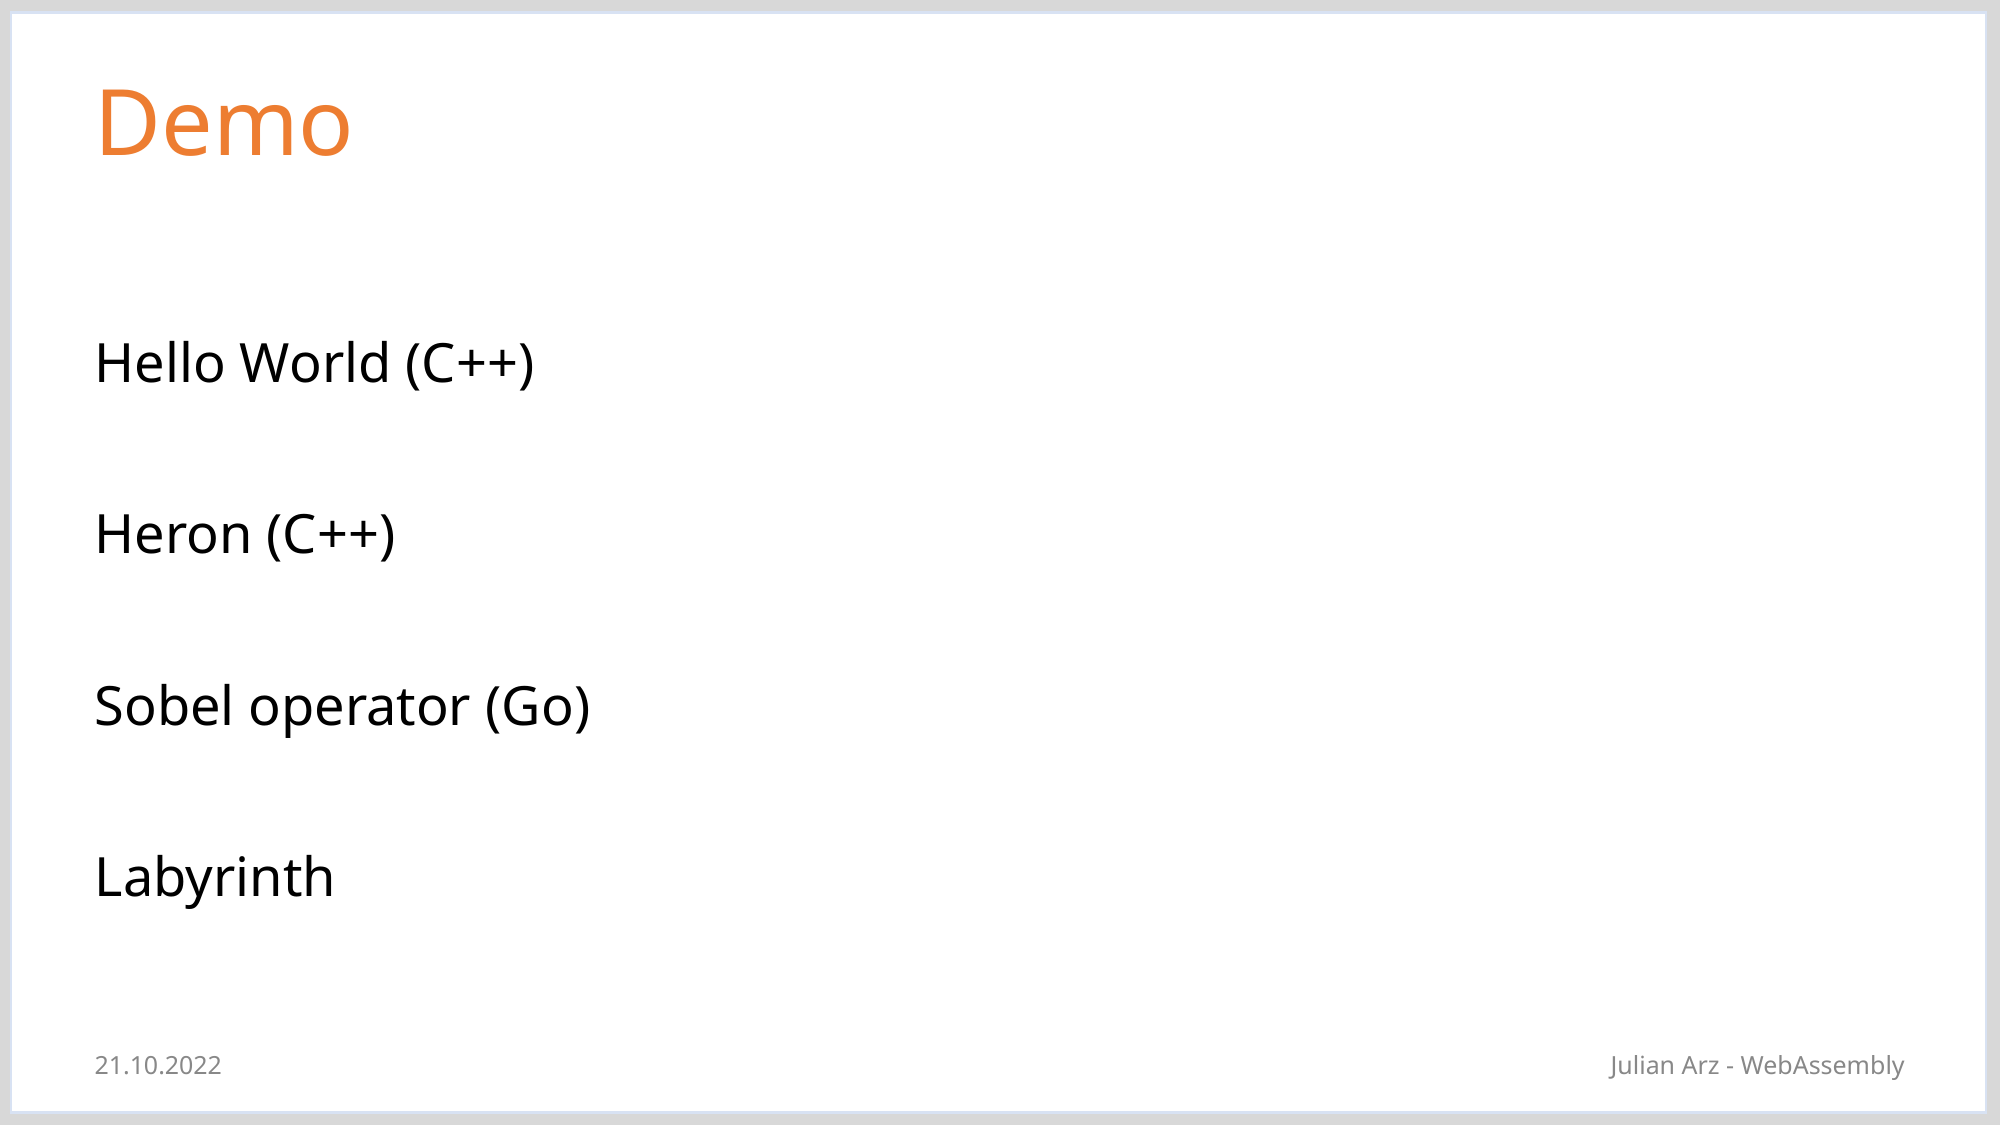

# Demo
Hello World (C++)
Heron (C++)
Sobel operator (Go)
Labyrinth
21.10.2022
Julian Arz - WebAssembly